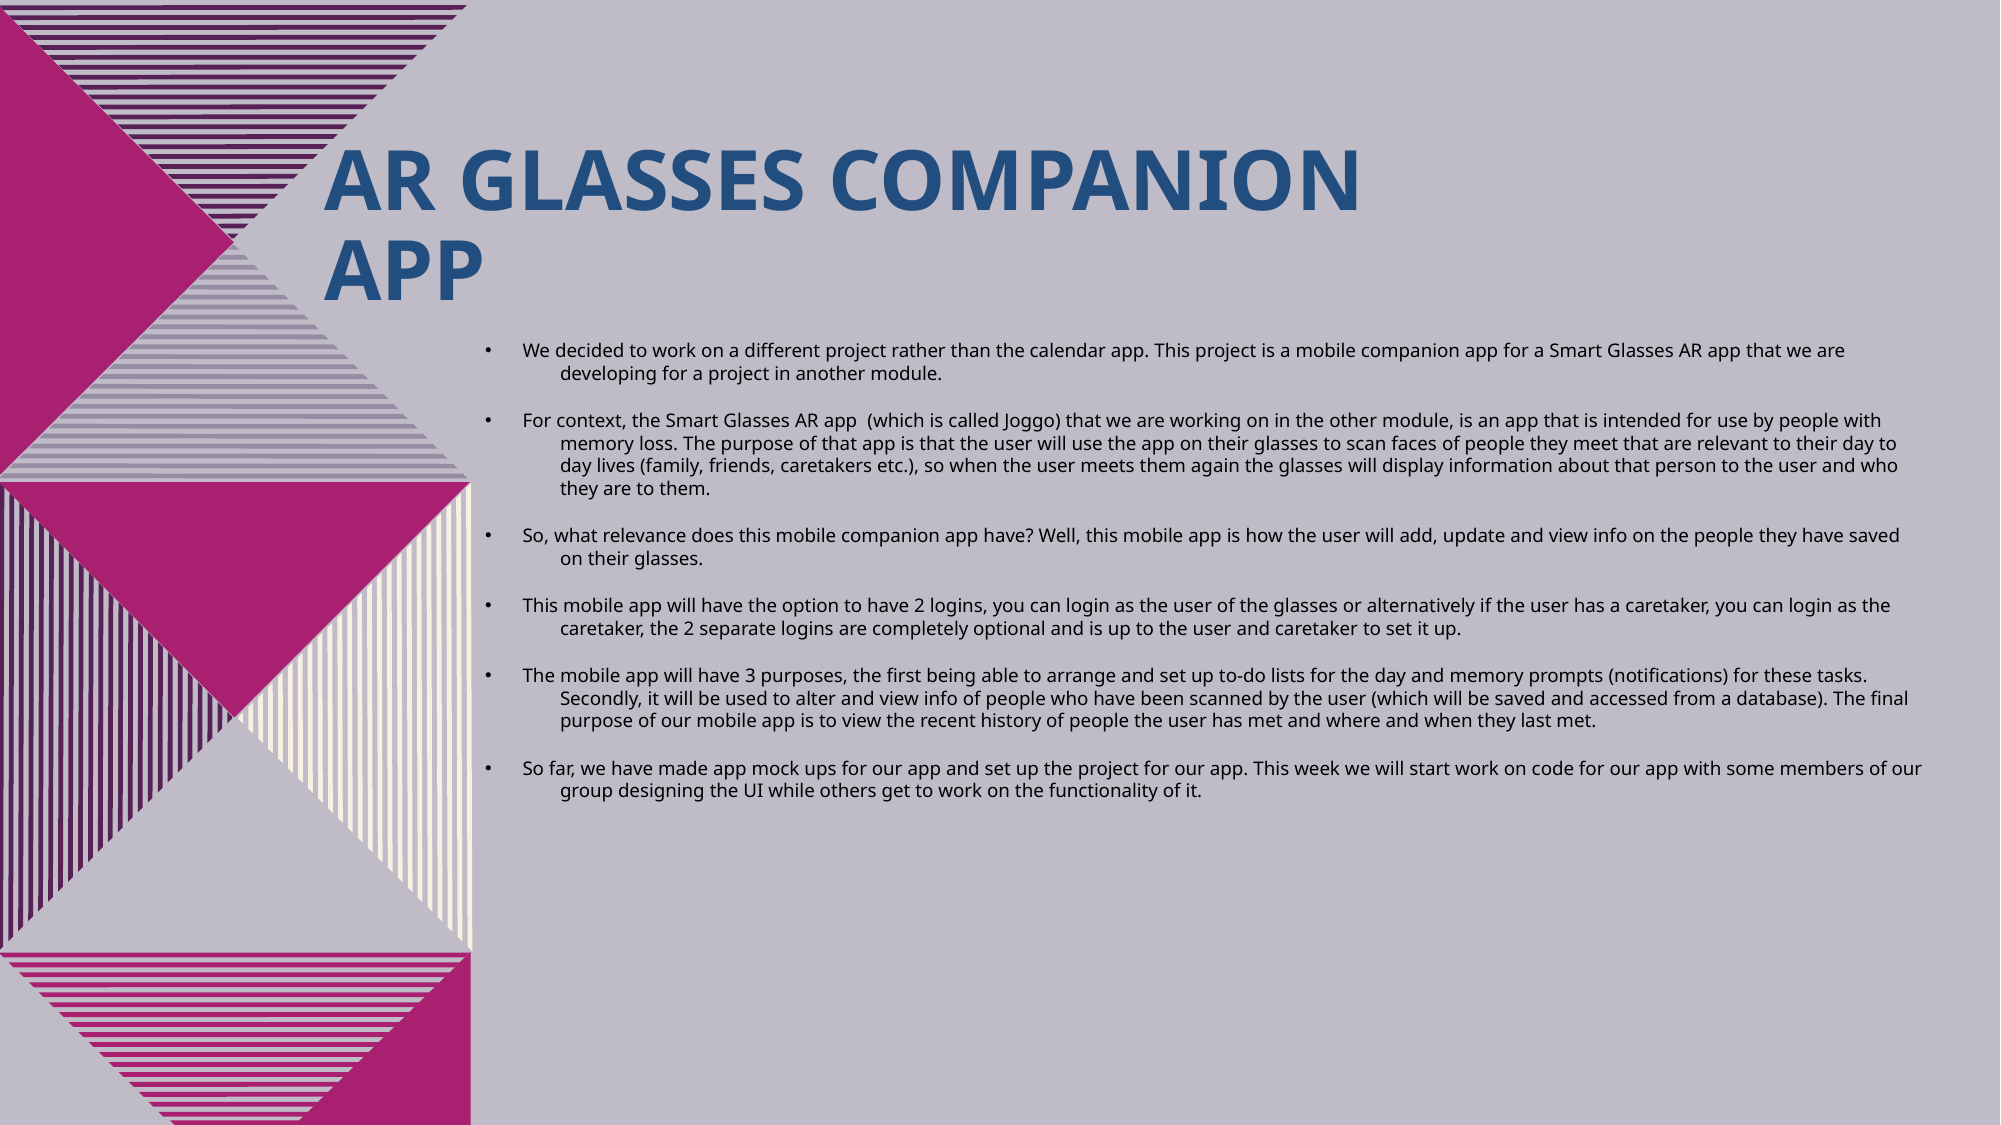

# AR Glasses Companion App
We decided to work on a different project rather than the calendar app. This project is a mobile companion app for a Smart Glasses AR app that we are developing for a project in another module.
For context, the Smart Glasses AR app (which is called Joggo) that we are working on in the other module, is an app that is intended for use by people with memory loss. The purpose of that app is that the user will use the app on their glasses to scan faces of people they meet that are relevant to their day to day lives (family, friends, caretakers etc.), so when the user meets them again the glasses will display information about that person to the user and who they are to them.
So, what relevance does this mobile companion app have? Well, this mobile app is how the user will add, update and view info on the people they have saved on their glasses.
This mobile app will have the option to have 2 logins, you can login as the user of the glasses or alternatively if the user has a caretaker, you can login as the caretaker, the 2 separate logins are completely optional and is up to the user and caretaker to set it up.
The mobile app will have 3 purposes, the first being able to arrange and set up to-do lists for the day and memory prompts (notifications) for these tasks. Secondly, it will be used to alter and view info of people who have been scanned by the user (which will be saved and accessed from a database). The final purpose of our mobile app is to view the recent history of people the user has met and where and when they last met.
So far, we have made app mock ups for our app and set up the project for our app. This week we will start work on code for our app with some members of our group designing the UI while others get to work on the functionality of it.